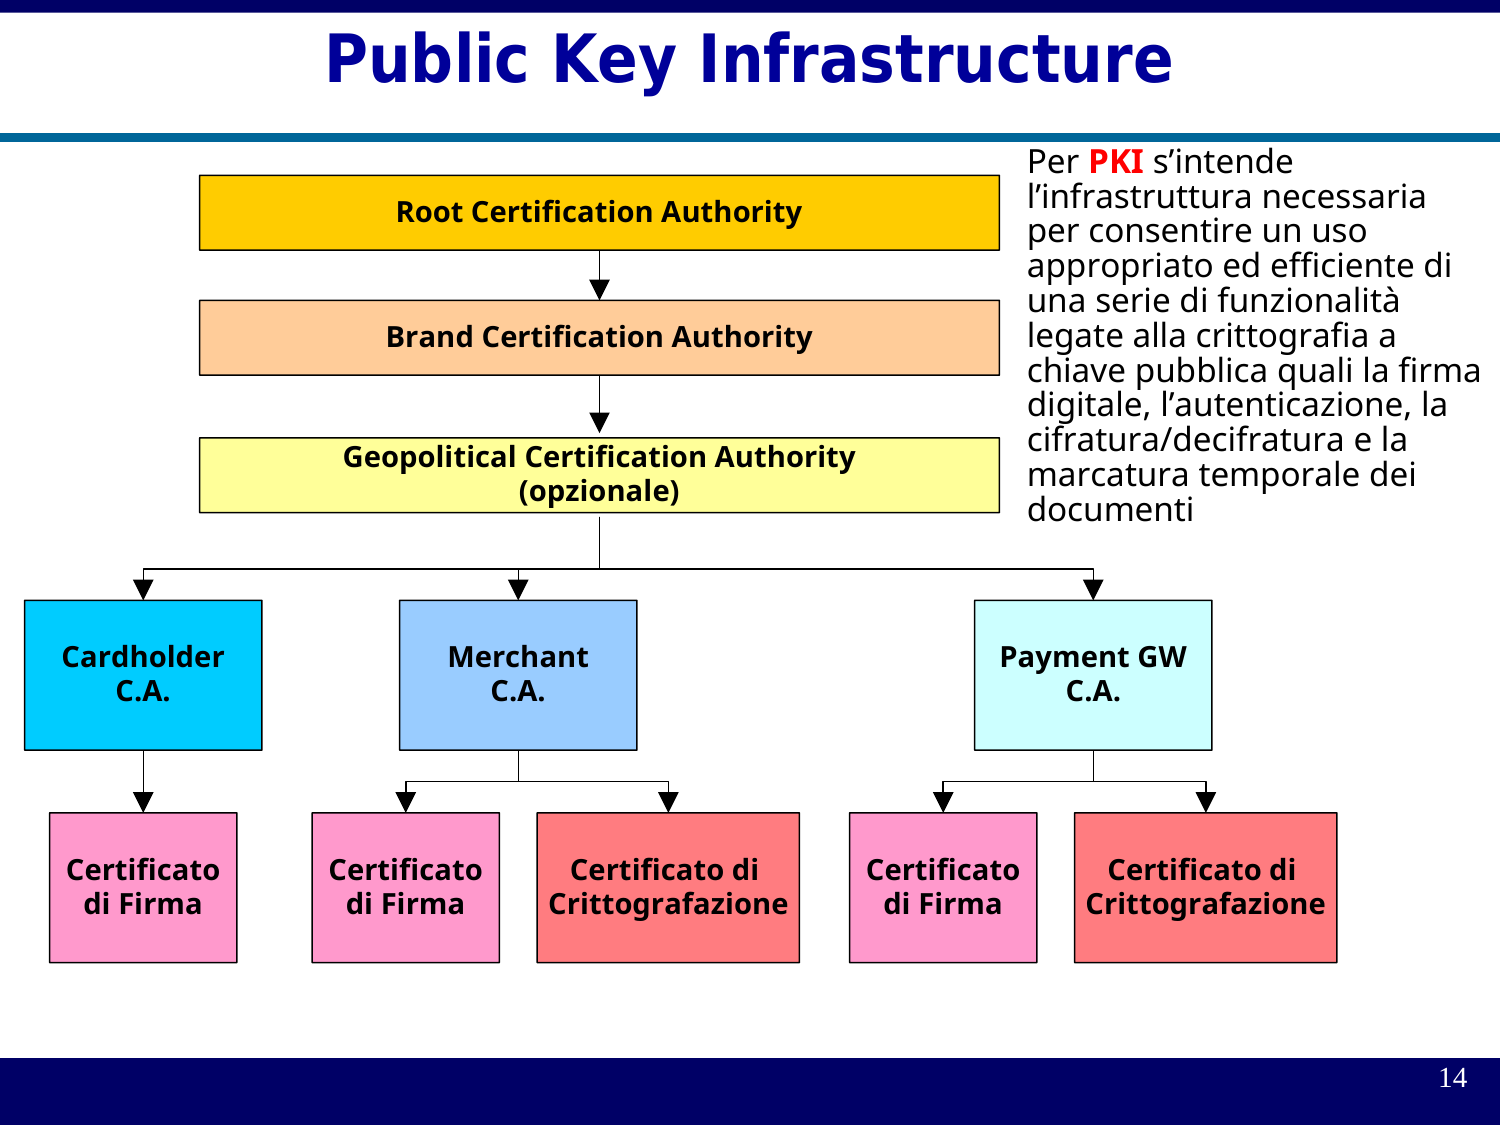

# Public Key Infrastructure
Per PKI s’intende l’infrastruttura necessaria per consentire un uso appropriato ed efficiente di una serie di funzionalità legate alla crittografia a chiave pubblica quali la firma digitale, l’autenticazione, la cifratura/decifratura e la marcatura temporale dei documenti
Root Certification Authority
Brand Certification Authority
Geopolitical Certification Authority
(opzionale)
Cardholder
C.A.
Merchant
C.A.
Payment GW
C.A.
Certificato
di Firma
Certificato
di Firma
Certificato di
Crittografazione
Certificato
di Firma
Certificato di
Crittografazione